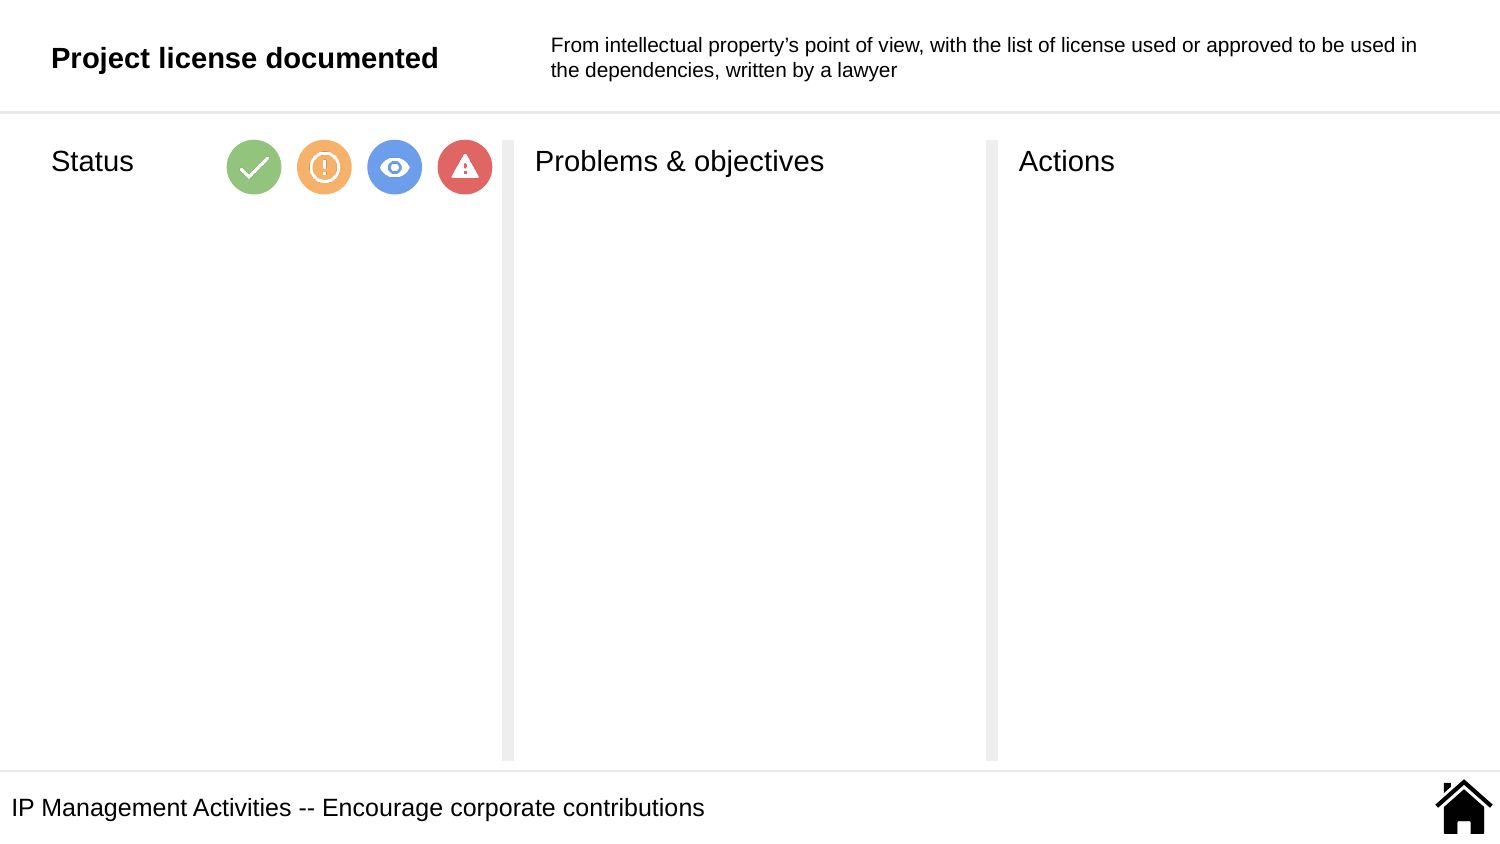

Project license documented
From intellectual property’s point of view, with the list of license used or approved to be used in the dependencies, written by a lawyer
# Status
Problems & objectives
Actions
IP Management Activities -- Encourage corporate contributions